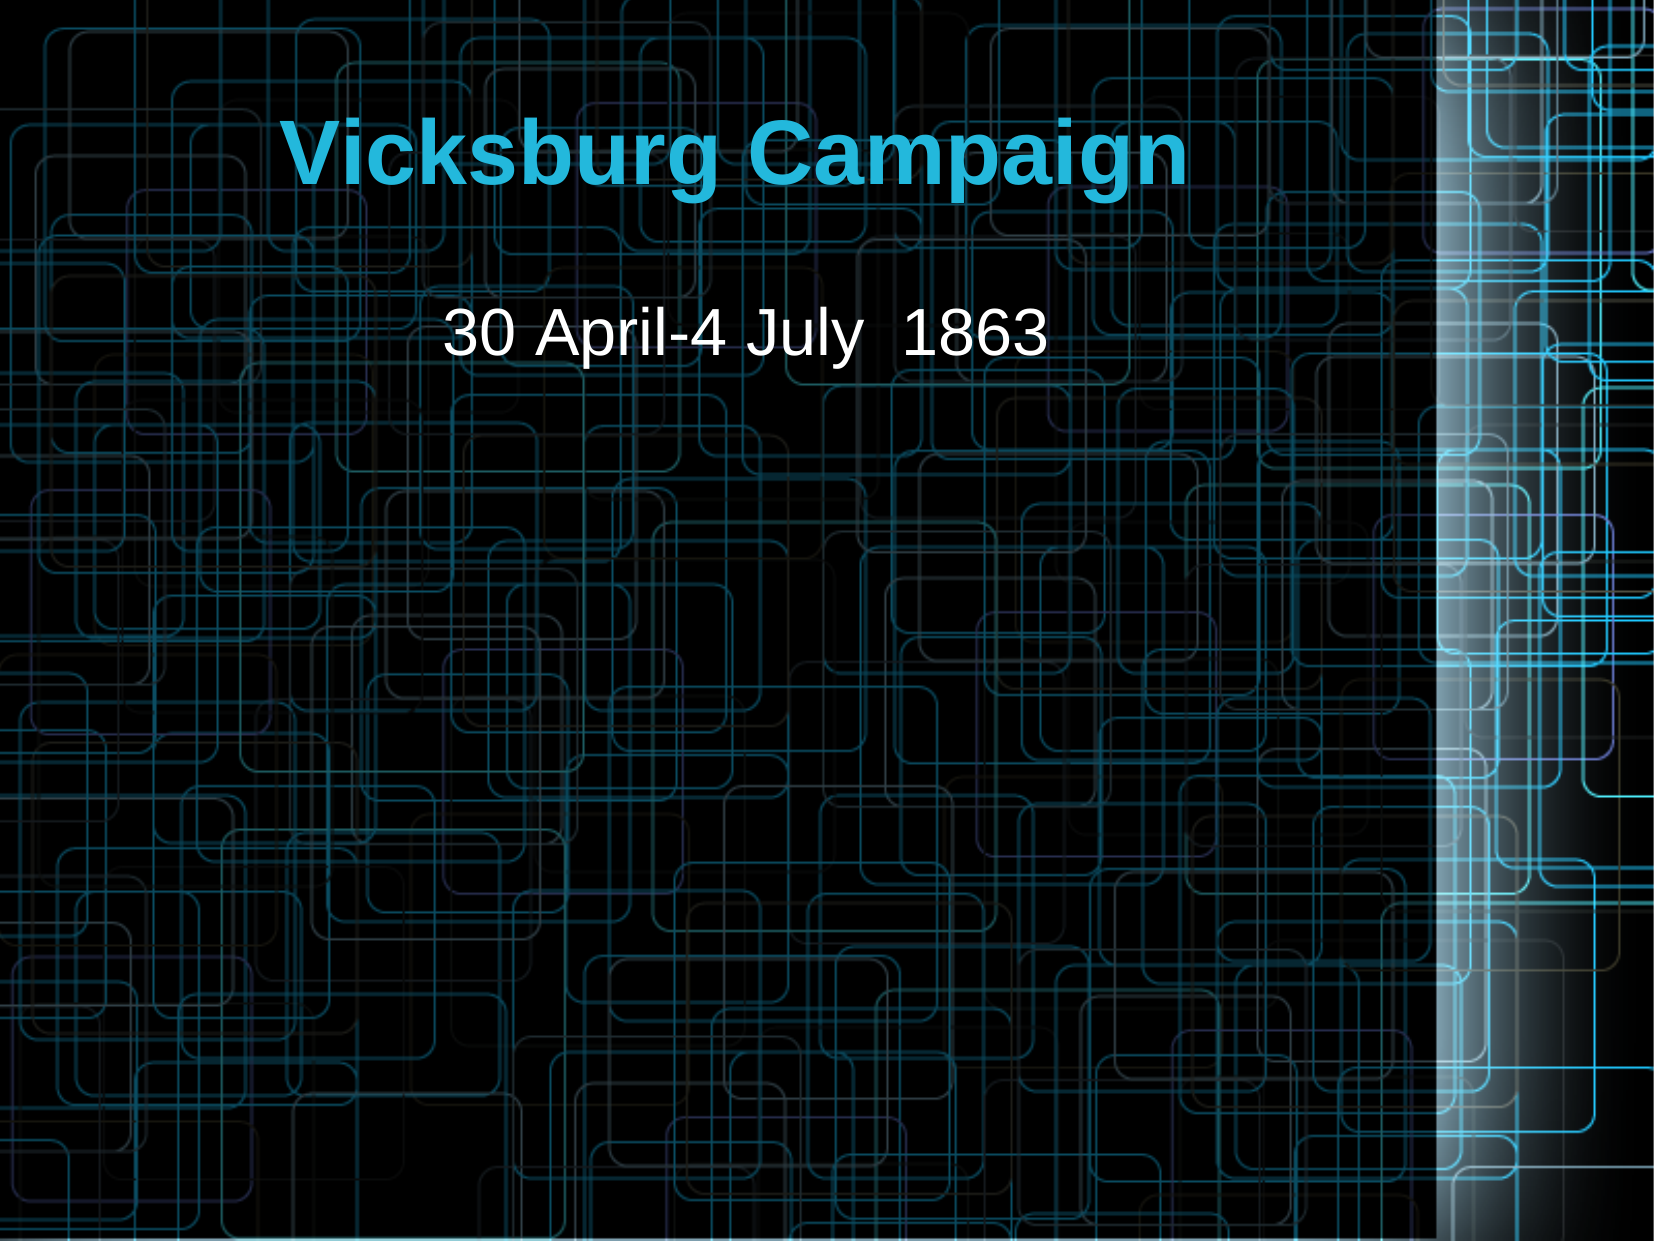

# Vicksburg Campaign
30 April-4 July 1863